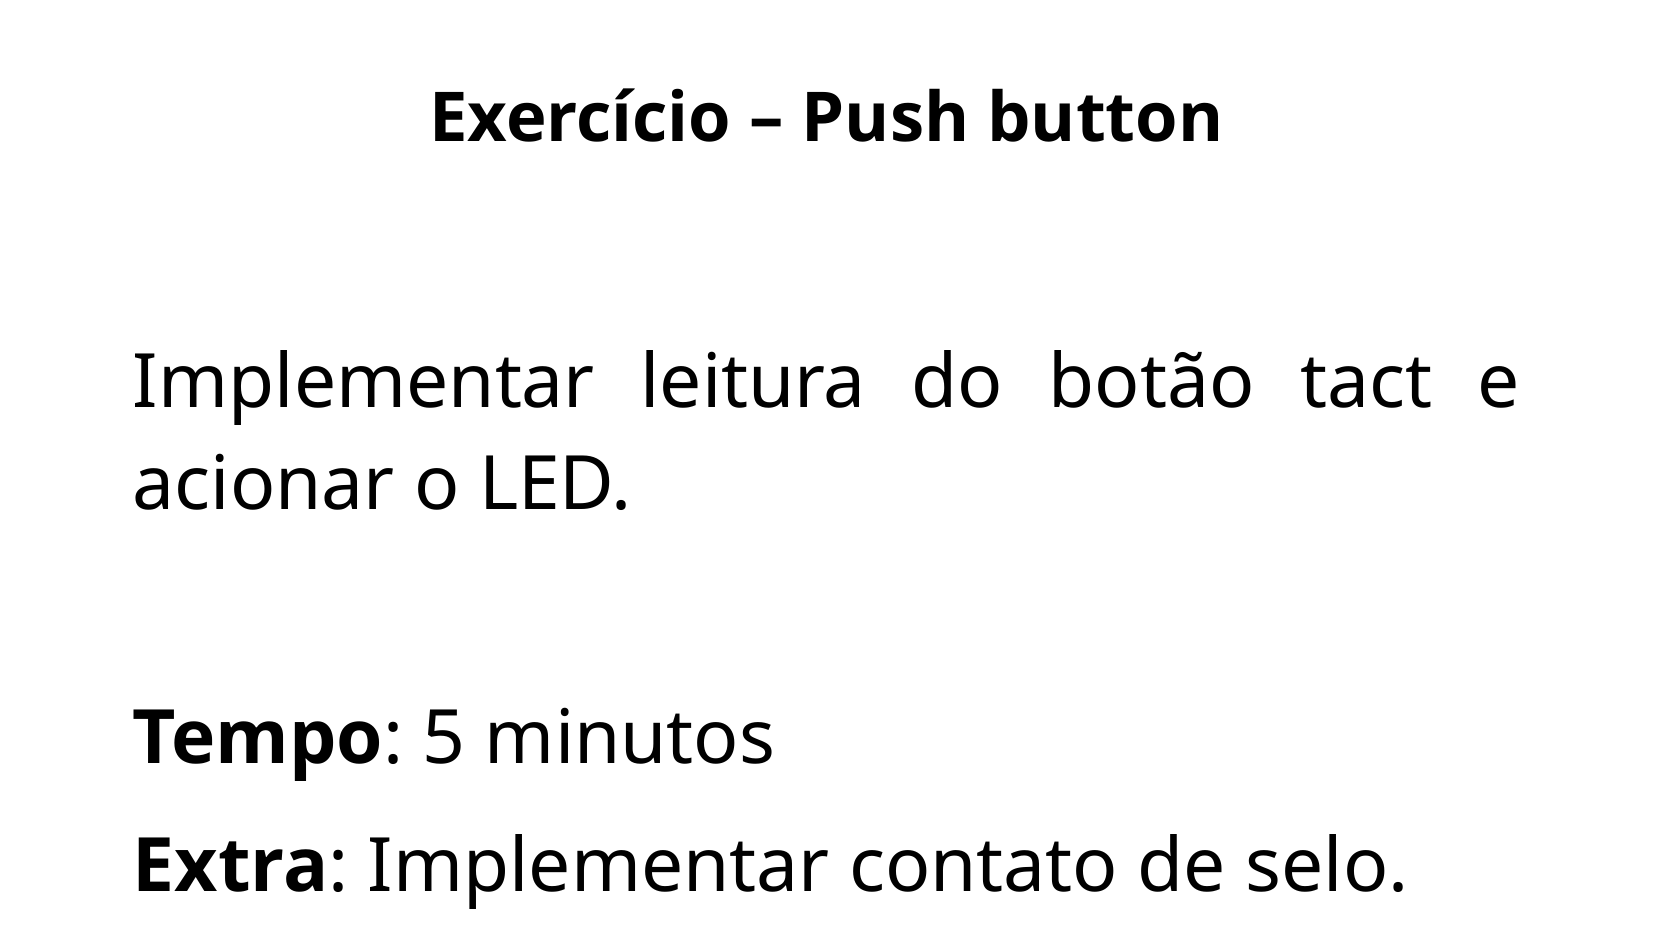

# Exercício – Push button
Implementar leitura do botão tact e acionar o LED.
Tempo: 5 minutos
Extra: Implementar contato de selo.